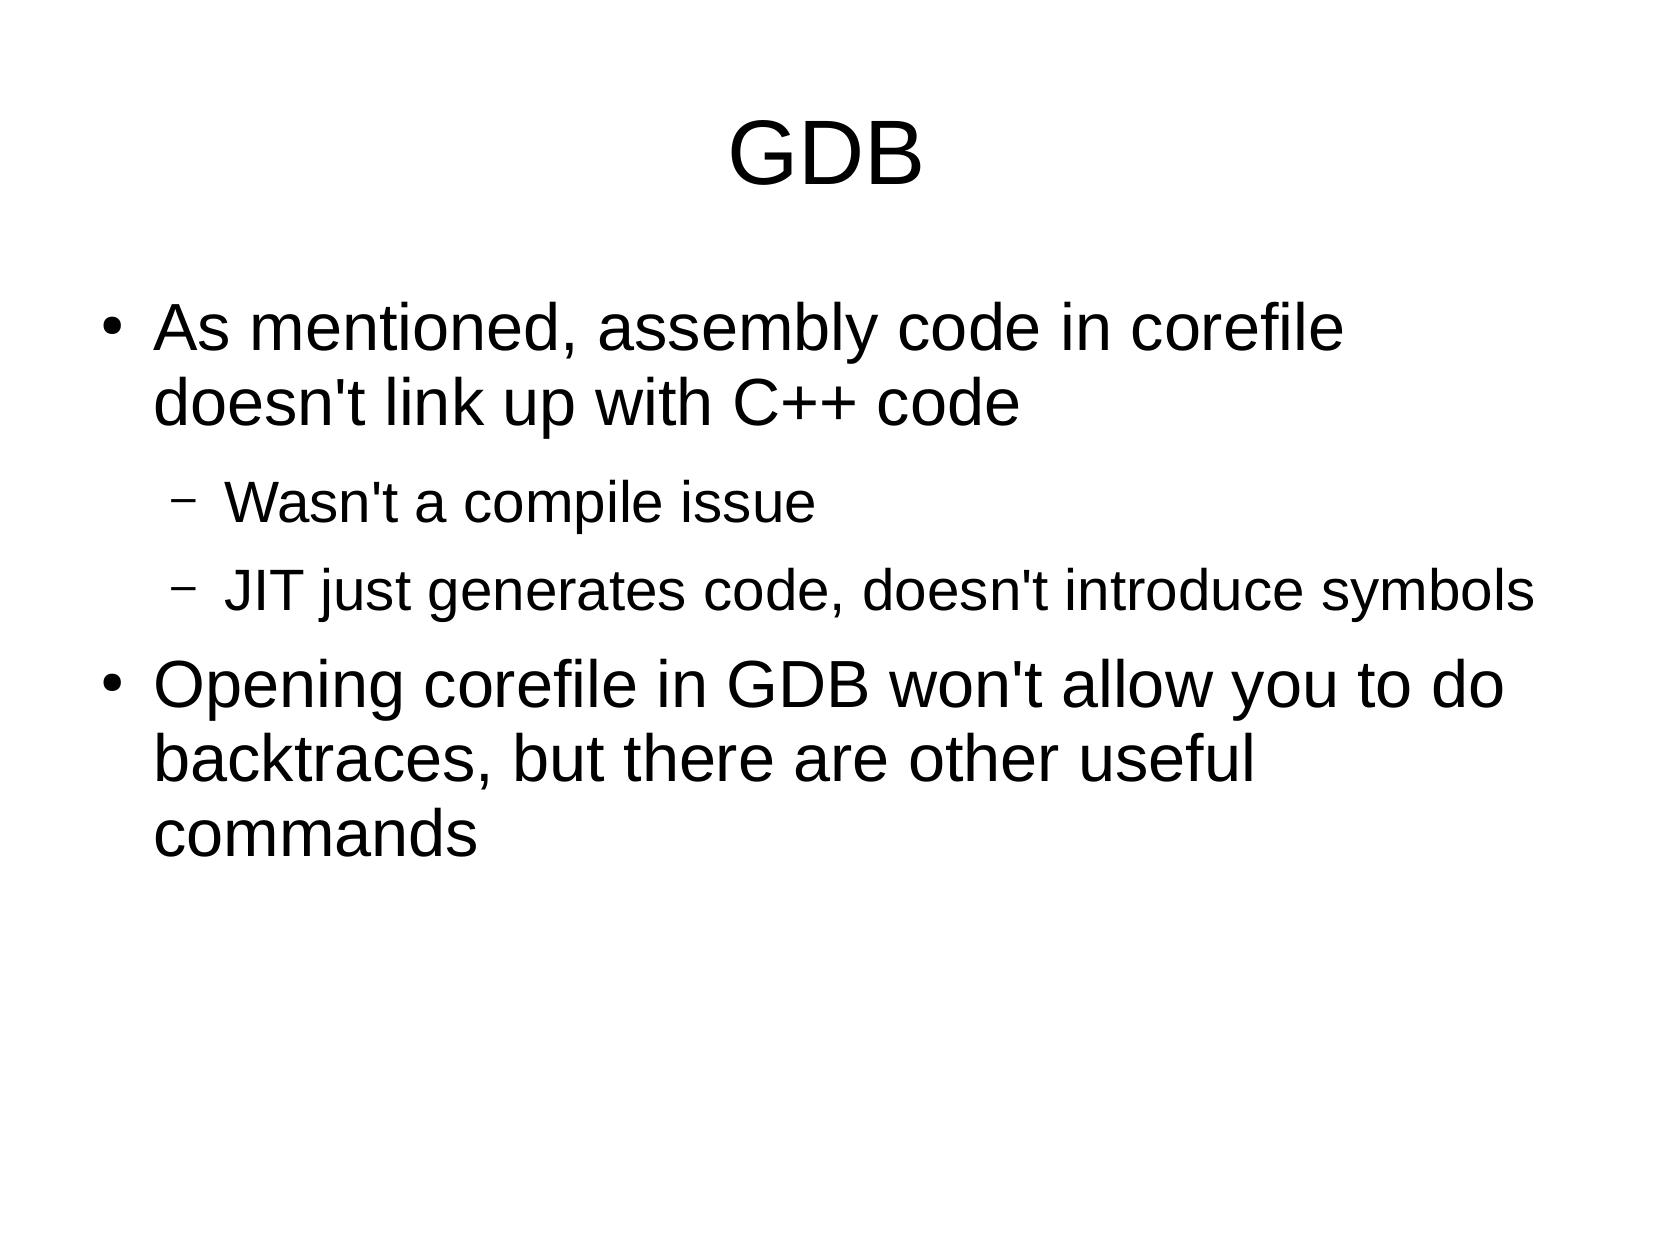

# GDB
As mentioned, assembly code in corefile doesn't link up with C++ code
Wasn't a compile issue
JIT just generates code, doesn't introduce symbols
Opening corefile in GDB won't allow you to do backtraces, but there are other useful commands